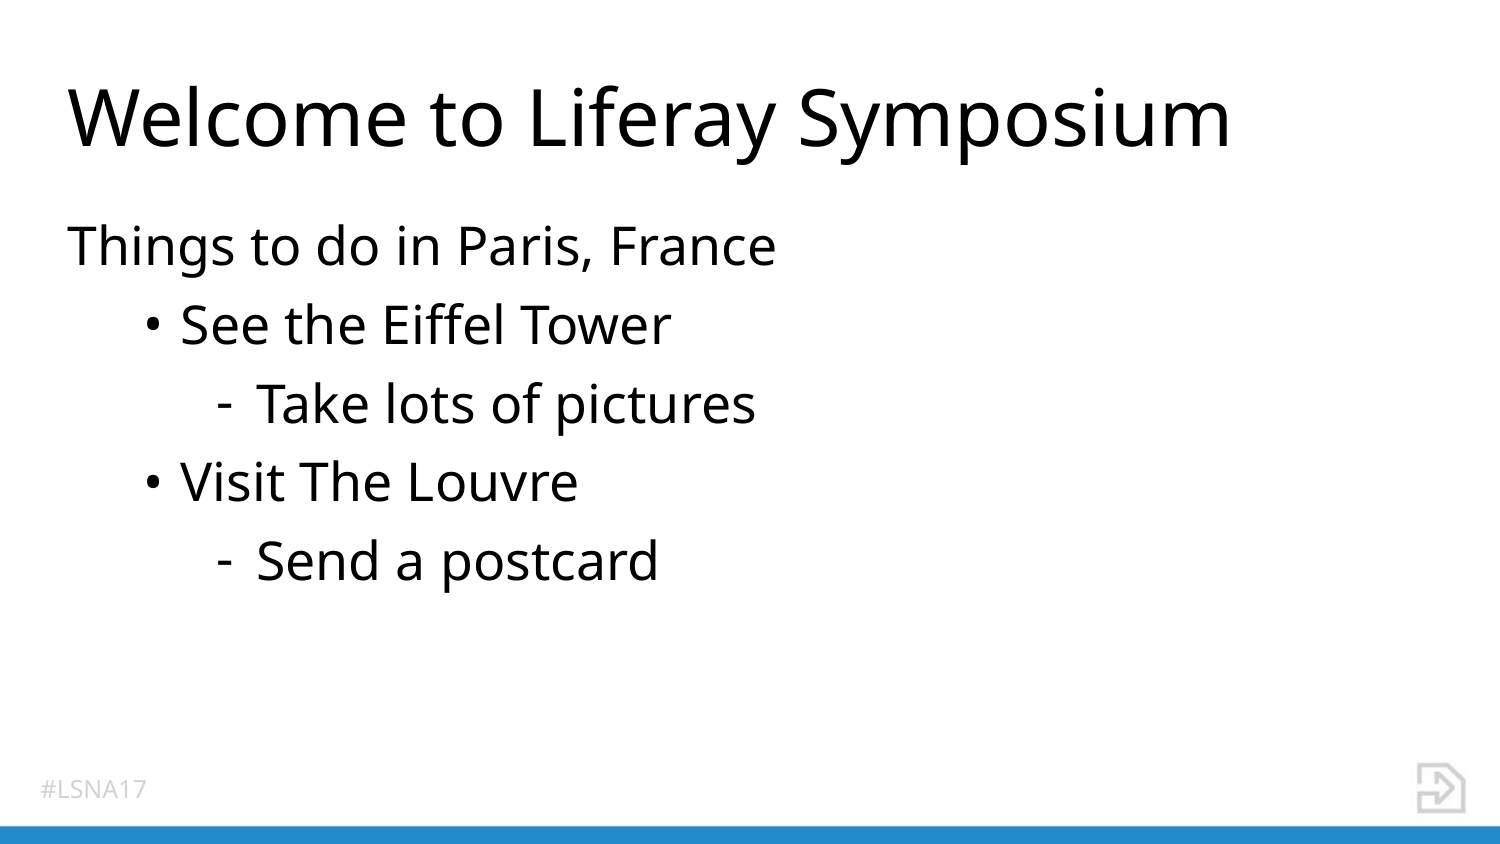

# Welcome to Liferay Symposium
Things to do in Paris, France
See the Eiffel Tower
Take lots of pictures
Visit The Louvre
Send a postcard